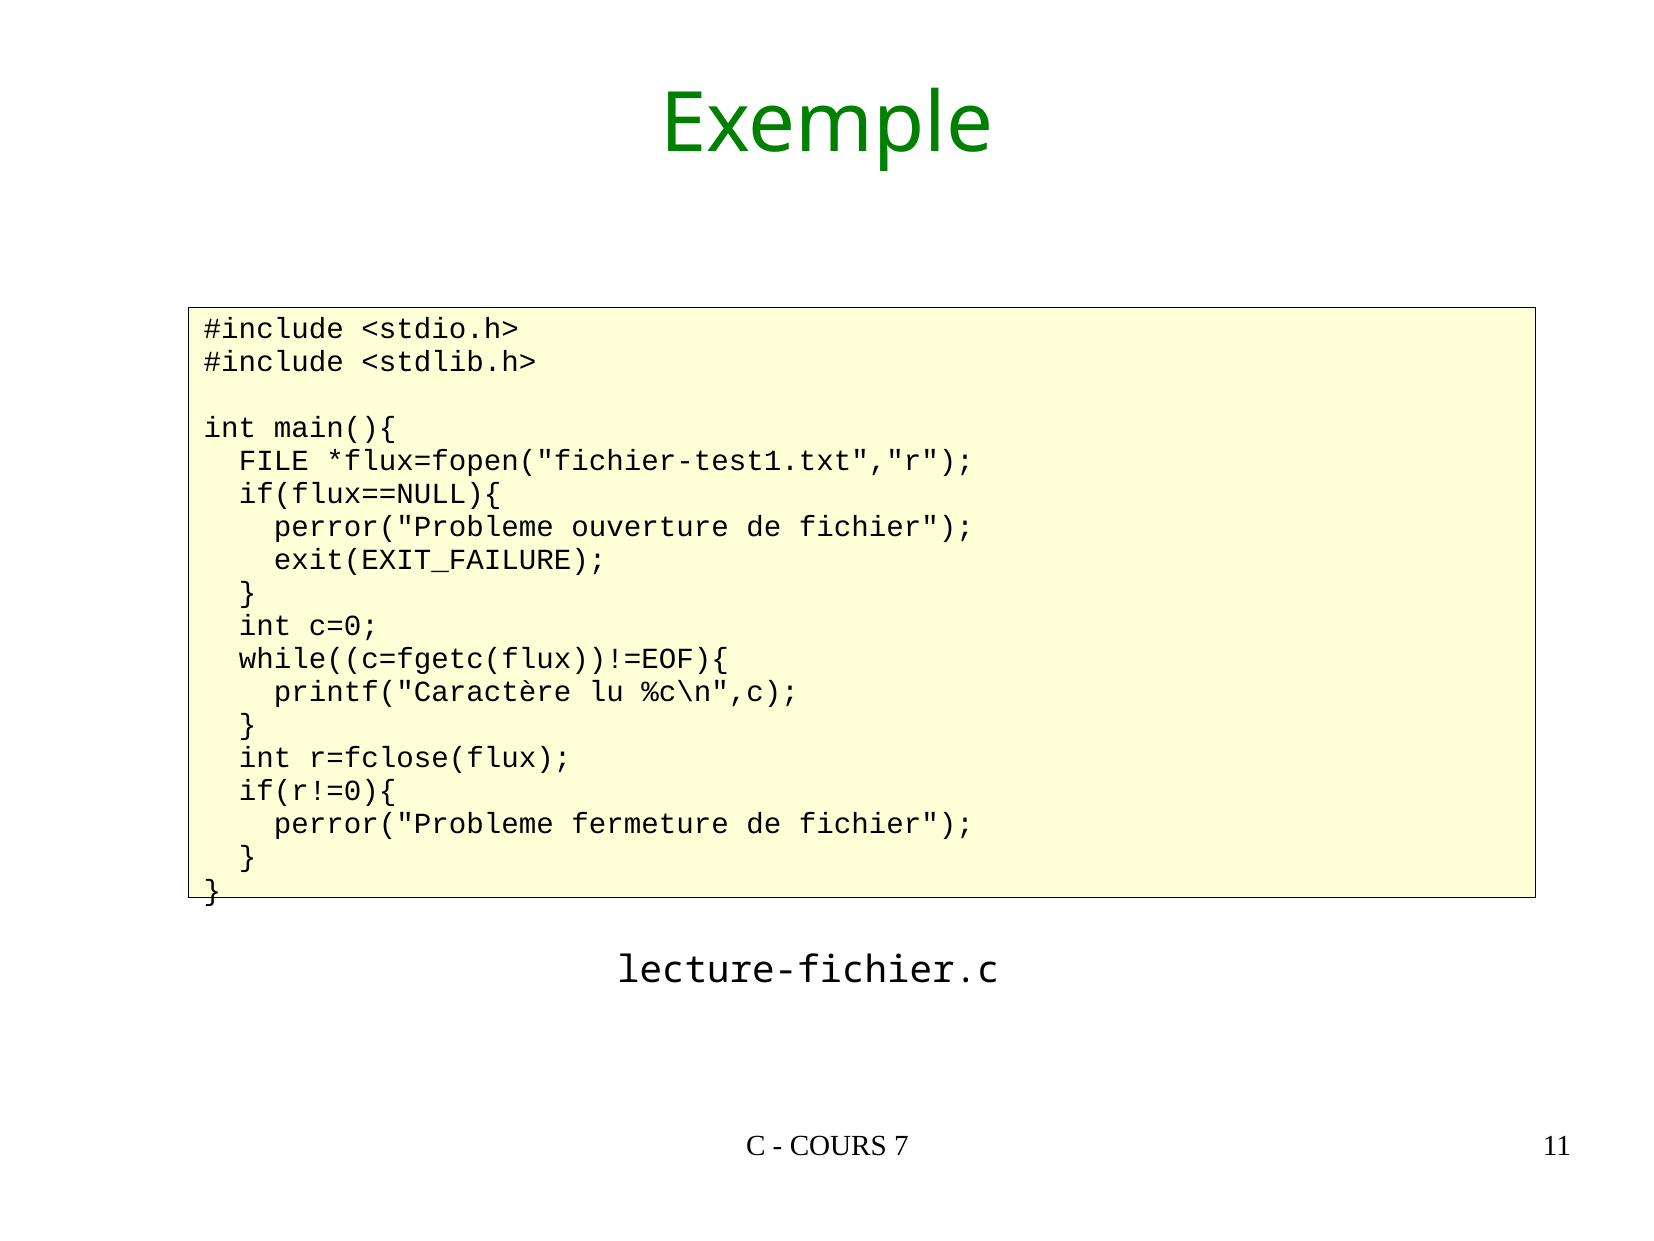

# Exemple
#include <stdio.h>
#include <stdlib.h>
int main(){
 FILE *flux=fopen("fichier-test1.txt","r");
 if(flux==NULL){
 perror("Probleme ouverture de fichier");
 exit(EXIT_FAILURE);
 }
 int c=0;
 while((c=fgetc(flux))!=EOF){
 printf("Caractère lu %c\n",c);
 }
 int r=fclose(flux);
 if(r!=0){
 perror("Probleme fermeture de fichier");
 }
}
lecture-fichier.c
C - COURS 7
11